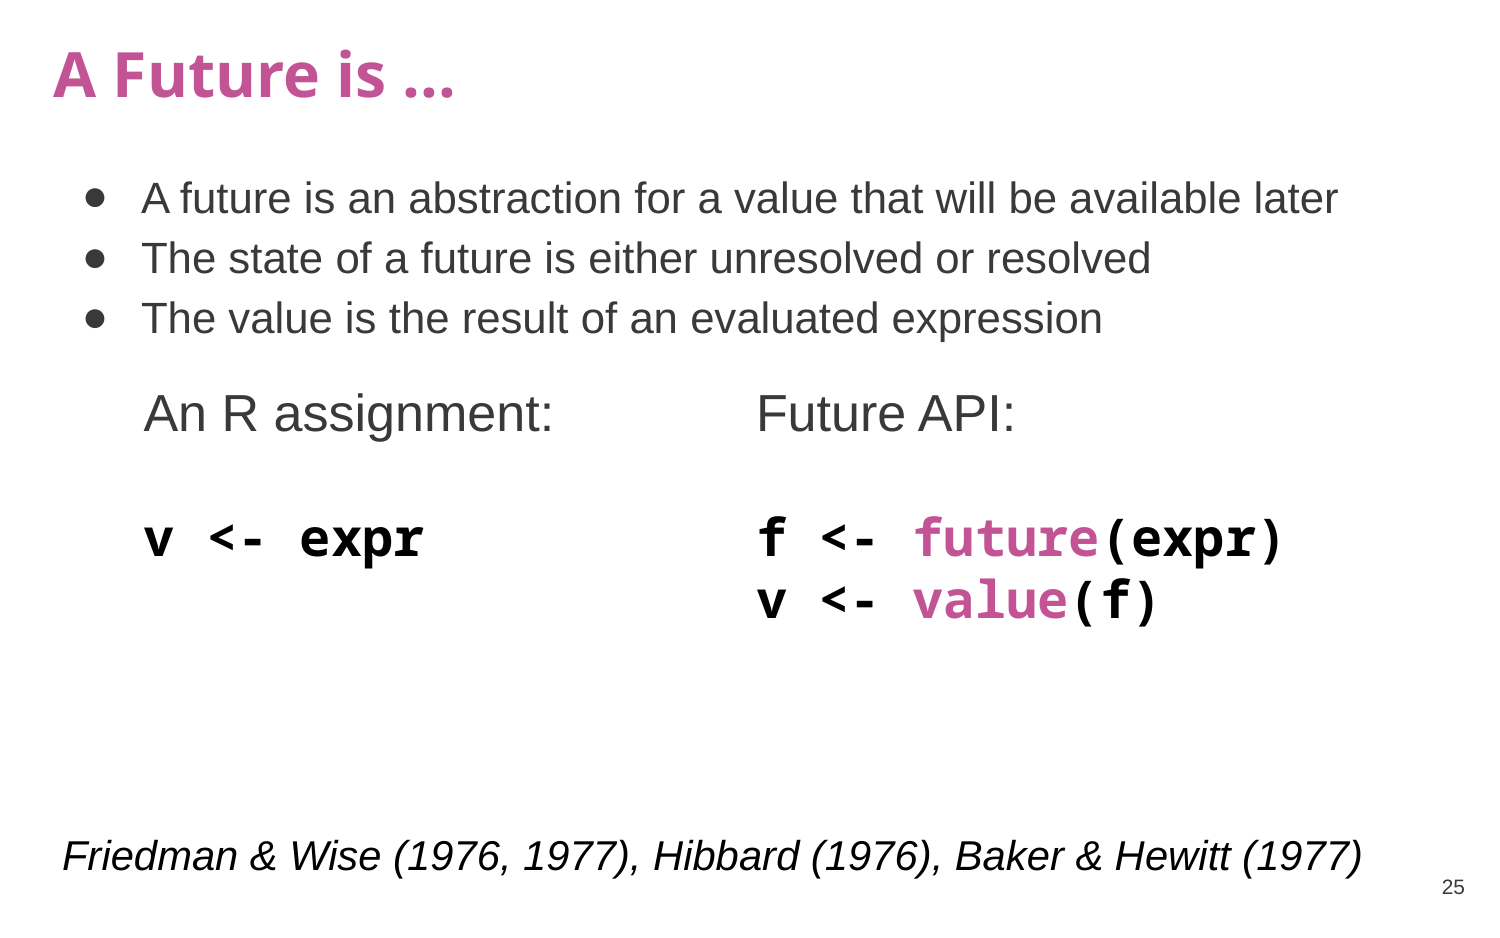

# A Future is ...
A future is an abstraction for a value that will be available later
The state of a future is either unresolved or resolved
The value is the result of an evaluated expression
An R assignment:
v <- expr
Future API:
f <- future(expr)
v <- value(f)
v %<-% expr
Friedman & Wise (1976, 1977), Hibbard (1976), Baker & Hewitt (1977)